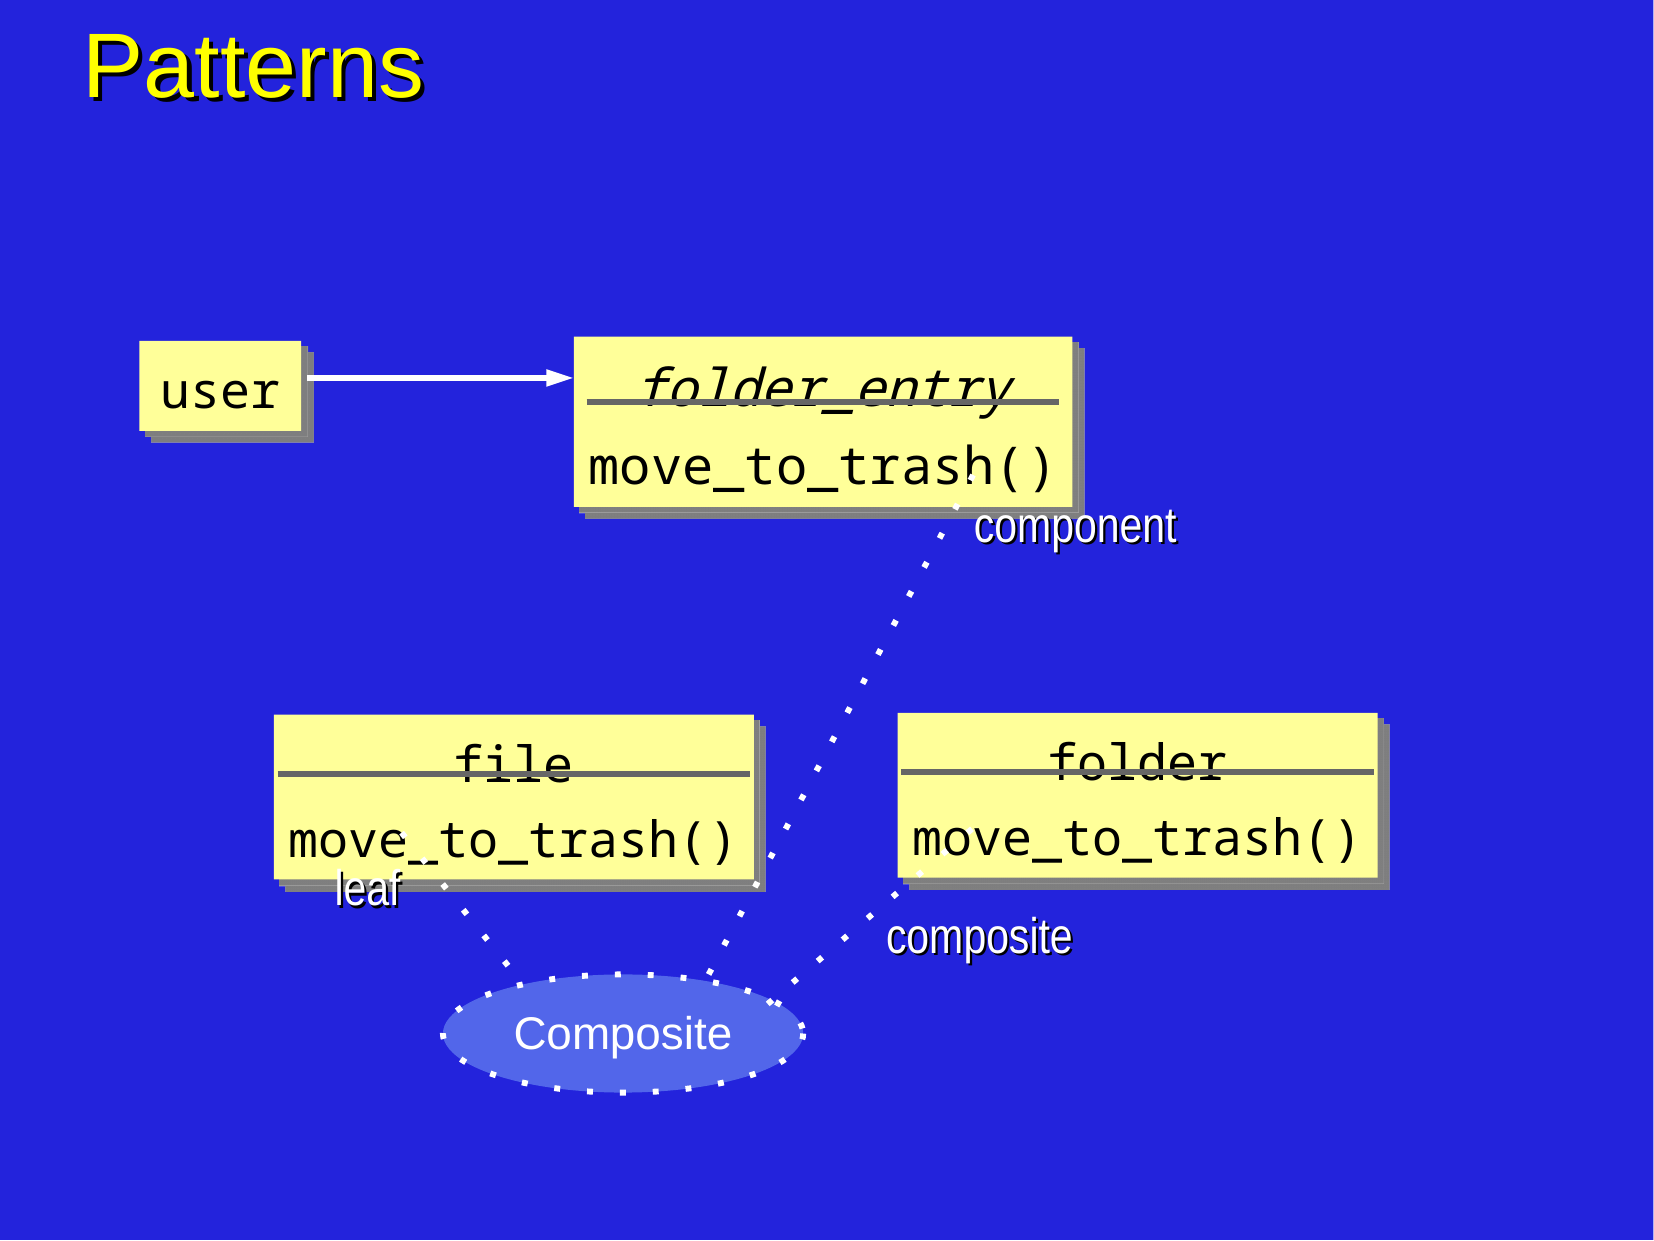

# Patterns
folder_entry
move_to_trash()
user
component
folder
move_to_trash()
file
move_to_trash()
leaf
composite
Composite